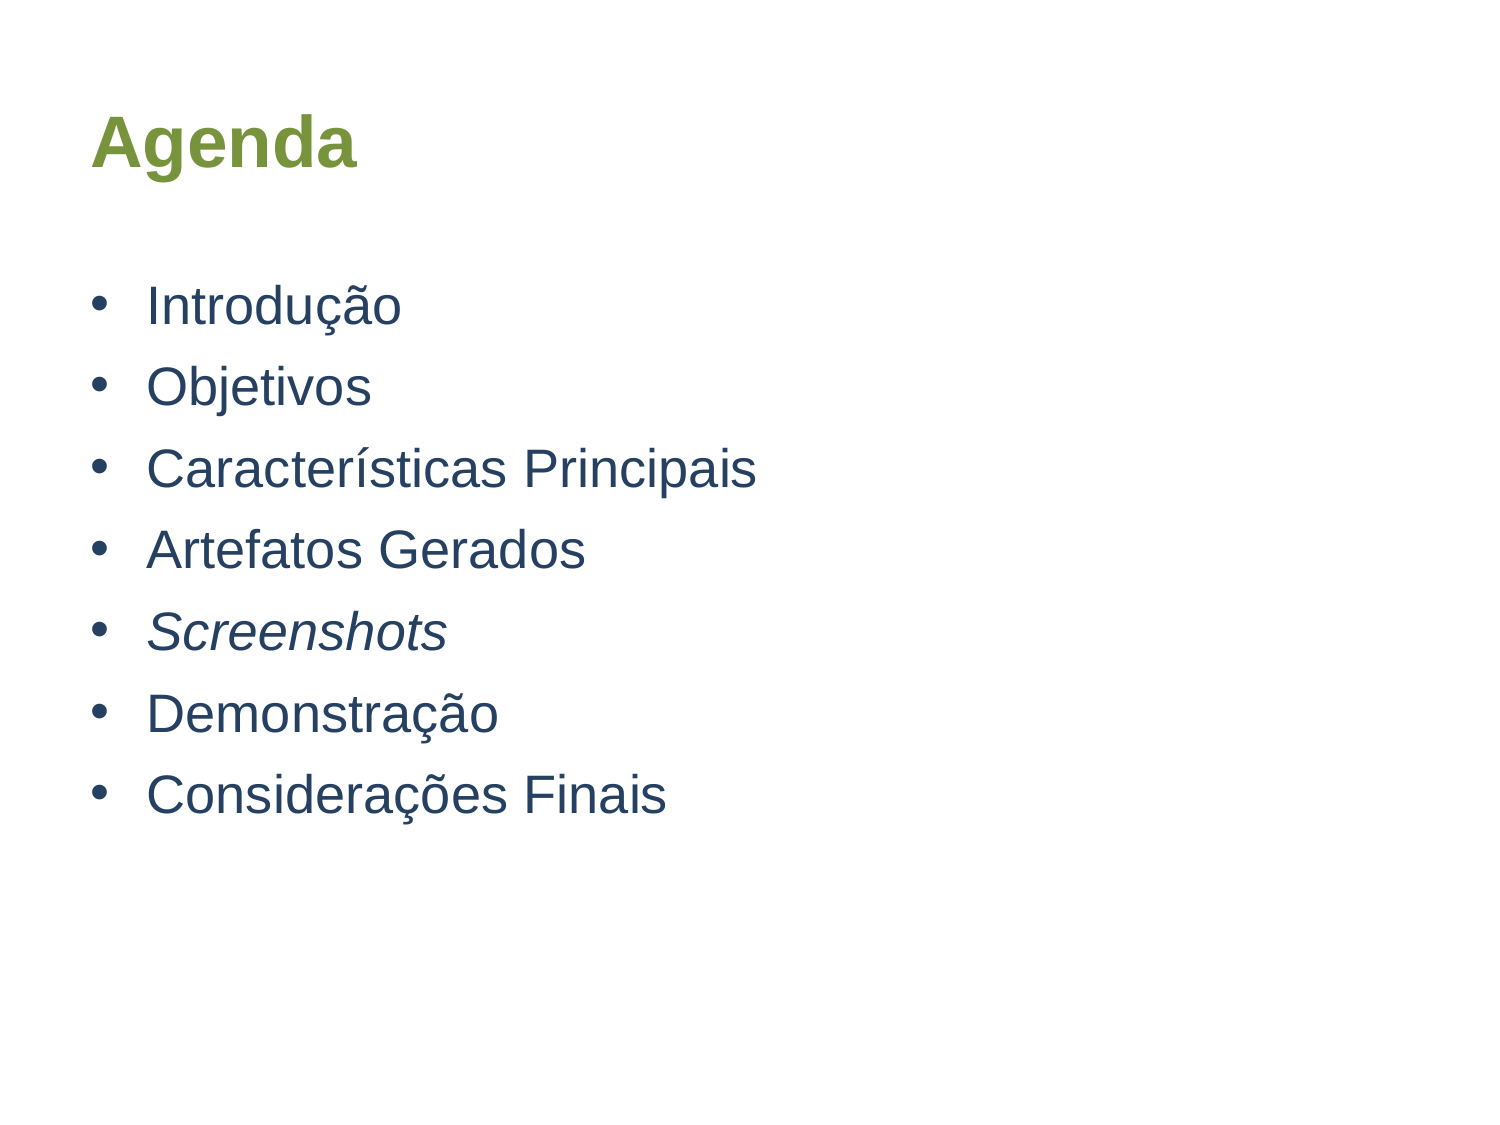

# Agenda
Introdução
Objetivos
Características Principais
Artefatos Gerados
Screenshots
Demonstração
Considerações Finais